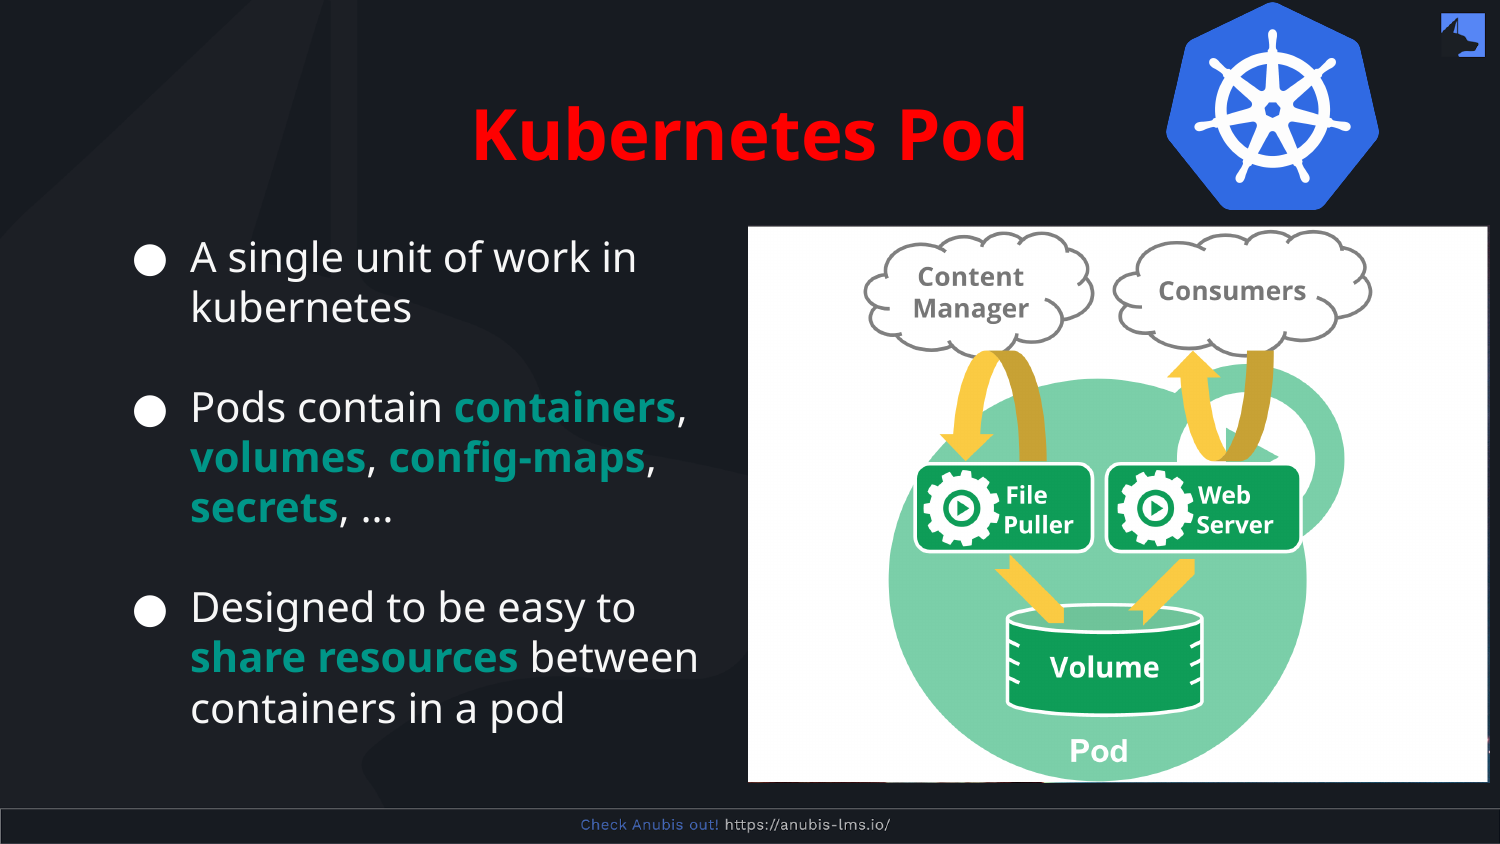

# Kubernetes Pod
A single unit of work in kubernetes
Pods contain containers, volumes, config-maps, secrets, …
Designed to be easy to share resources between containers in a pod